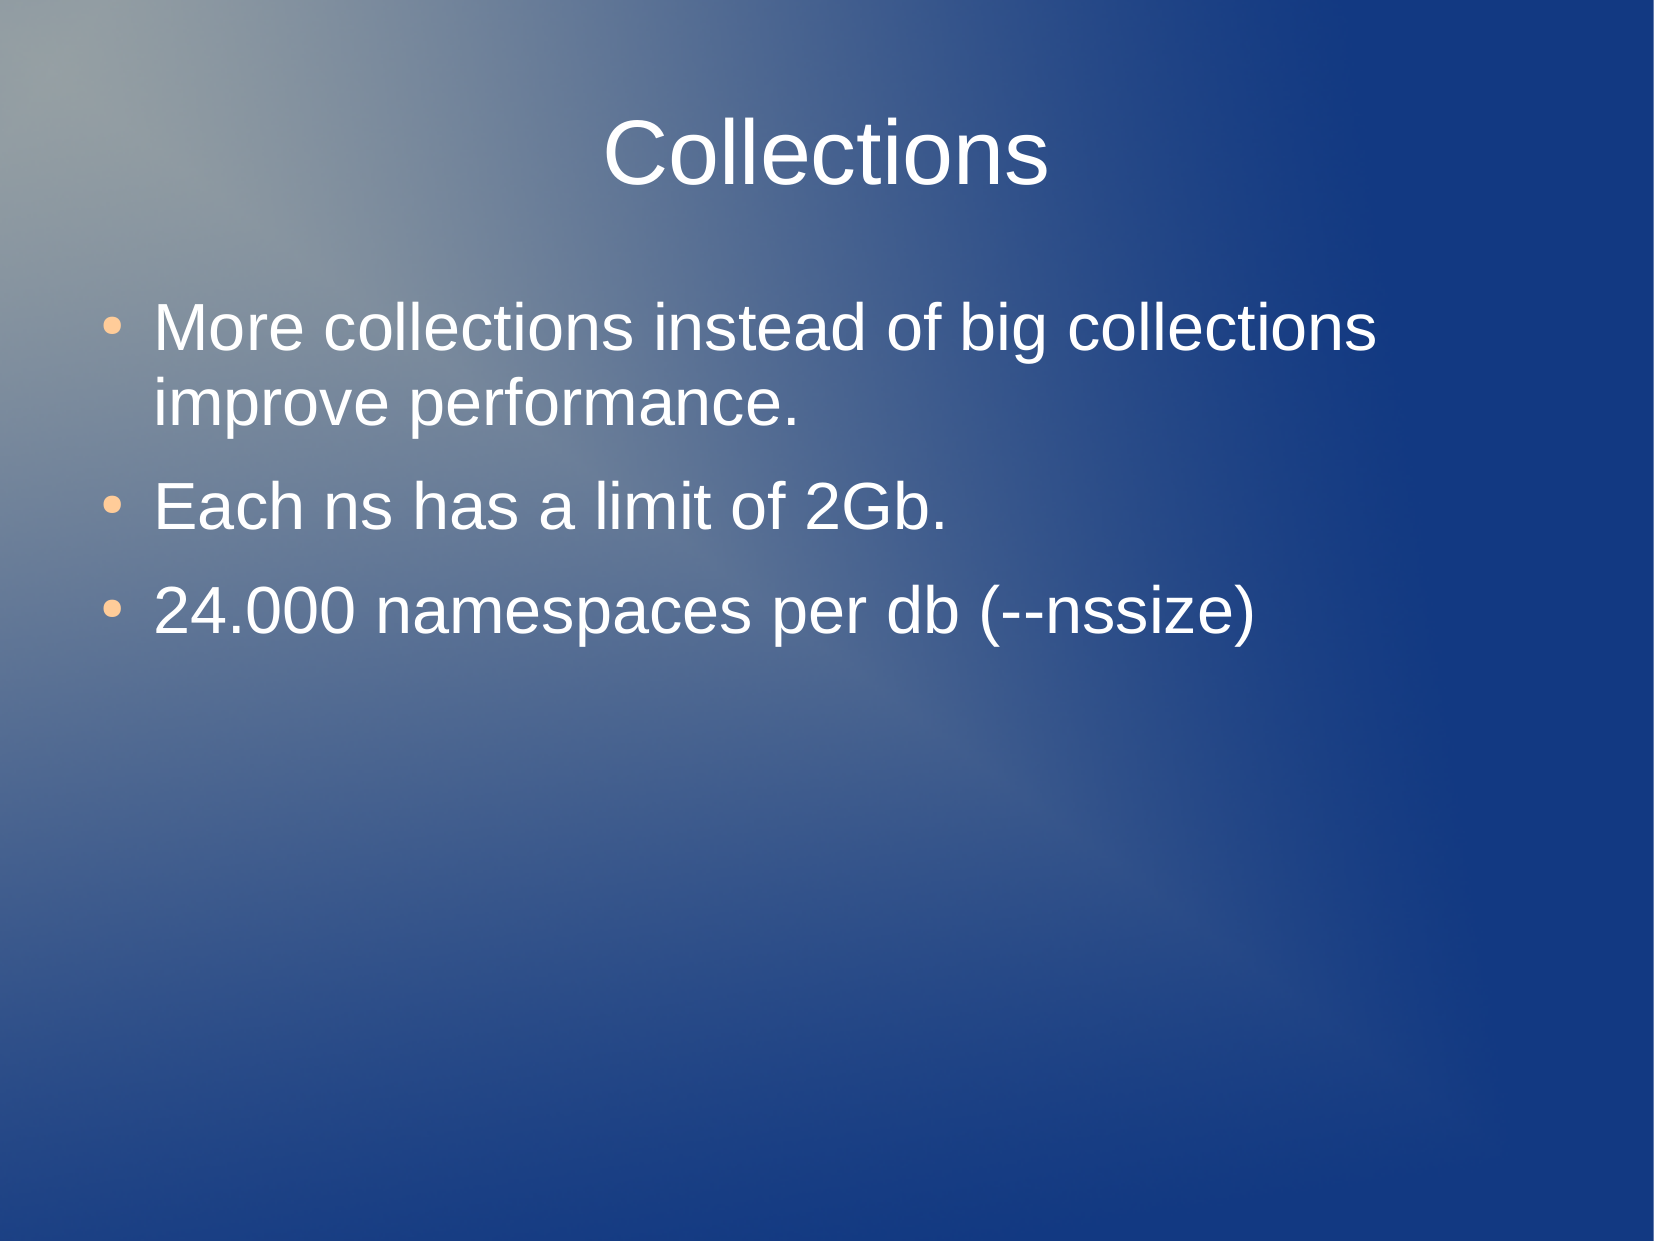

# Collections
More collections instead of big collections improve performance.
Each ns has a limit of 2Gb.
24.000 namespaces per db (--nssize)